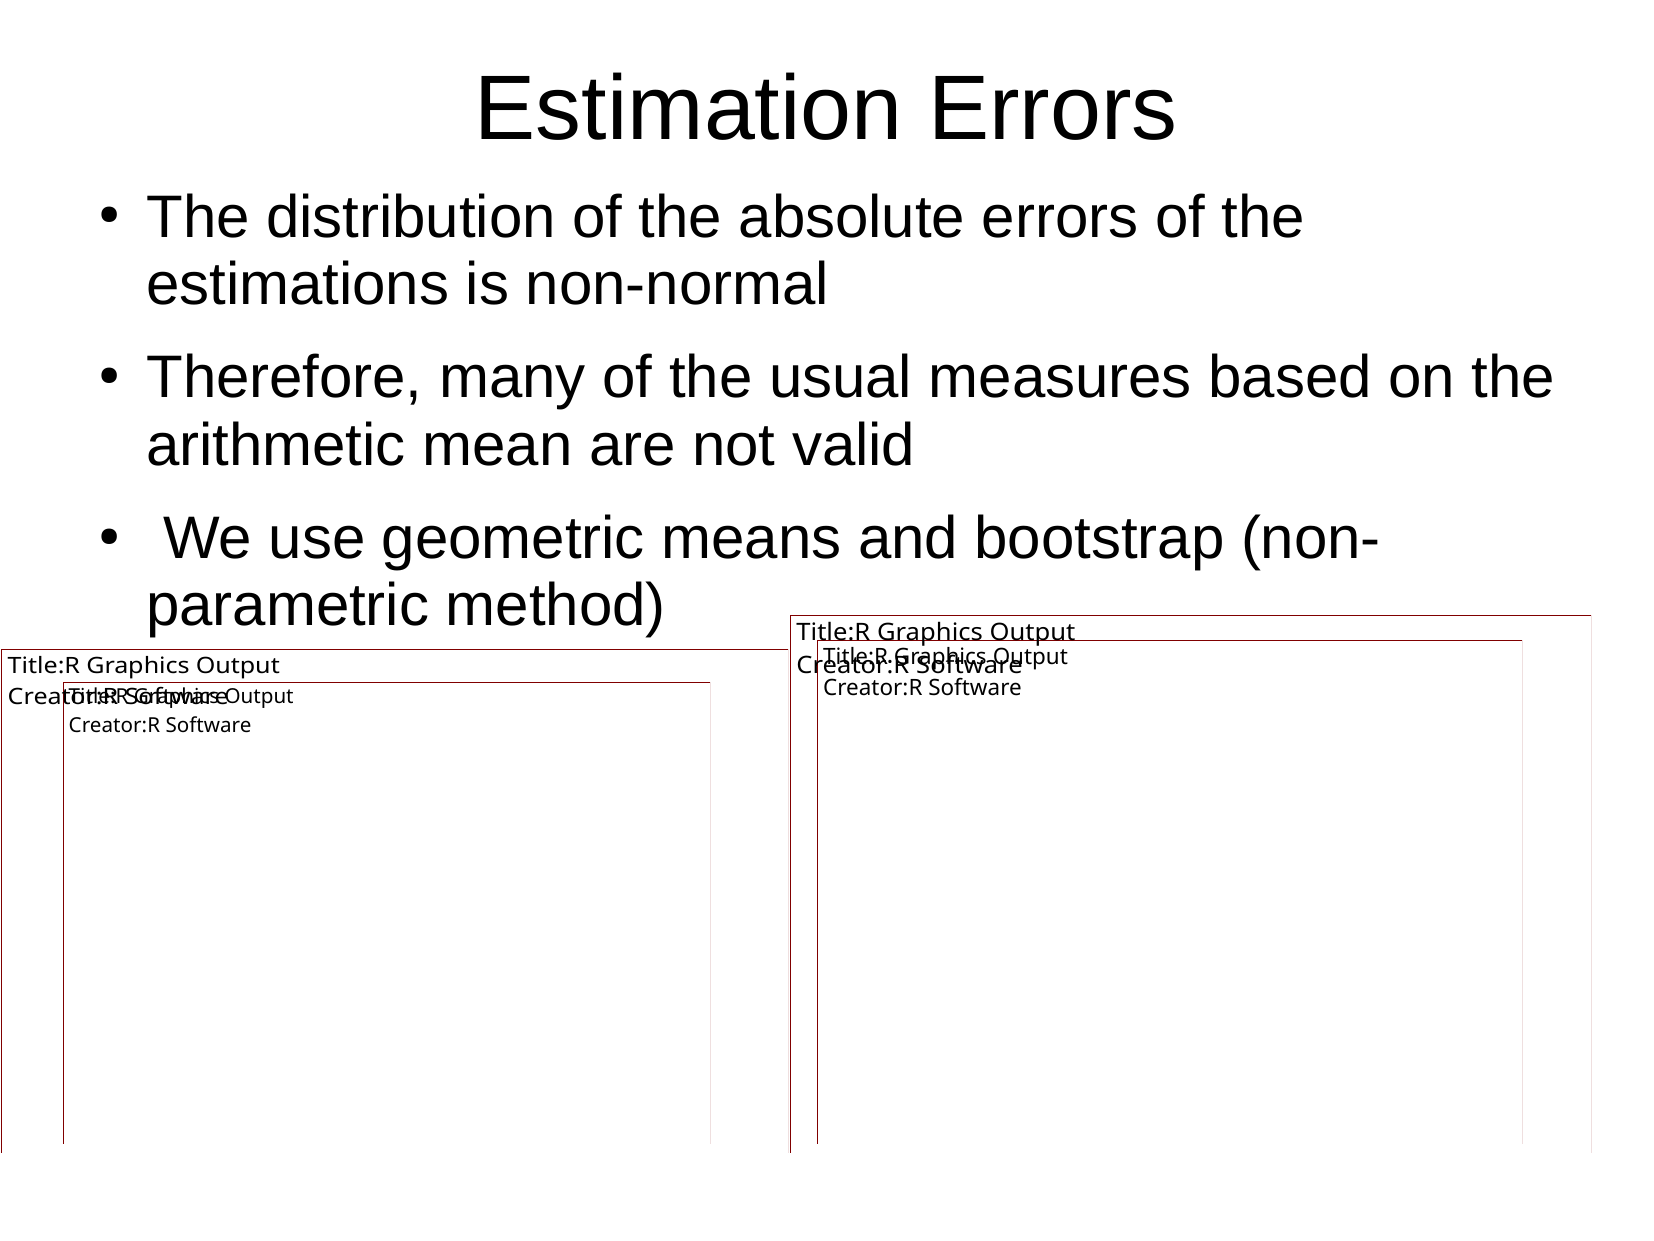

# Estimation Errors
The distribution of the absolute errors of the estimations is non-normal
Therefore, many of the usual measures based on the arithmetic mean are not valid
 We use geometric means and bootstrap (non-parametric method)